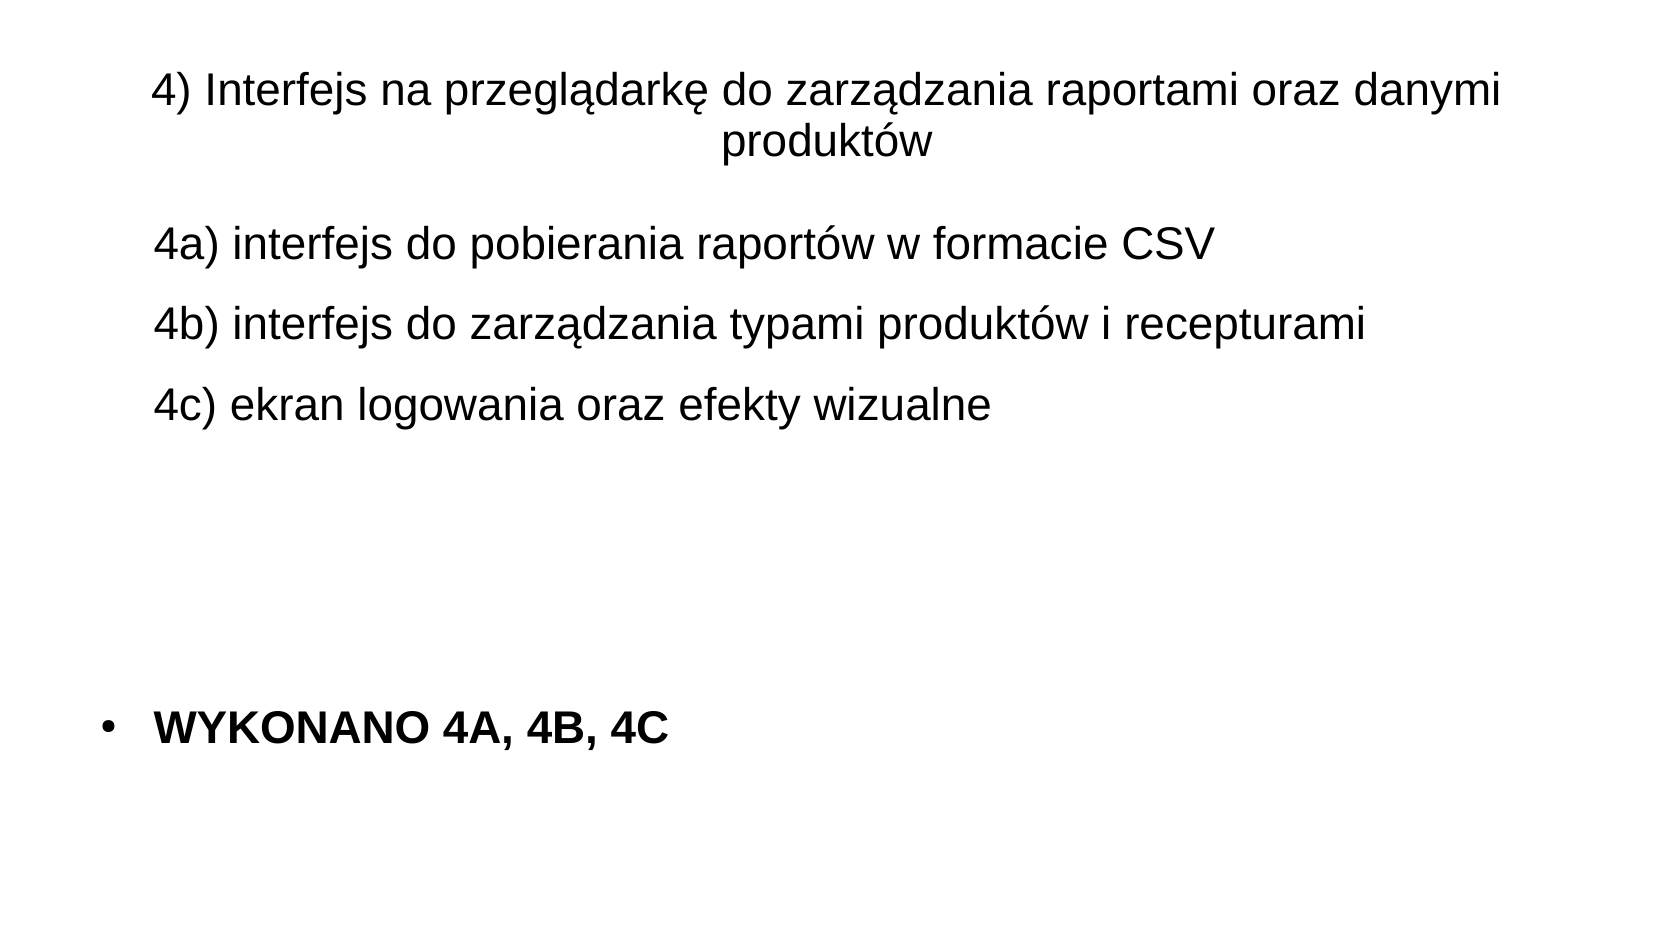

# 4) Interfejs na przeglądarkę do zarządzania raportami oraz danymi produktów
4a) interfejs do pobierania raportów w formacie CSV
4b) interfejs do zarządzania typami produktów i recepturami
4c) ekran logowania oraz efekty wizualne
WYKONANO 4A, 4B, 4C